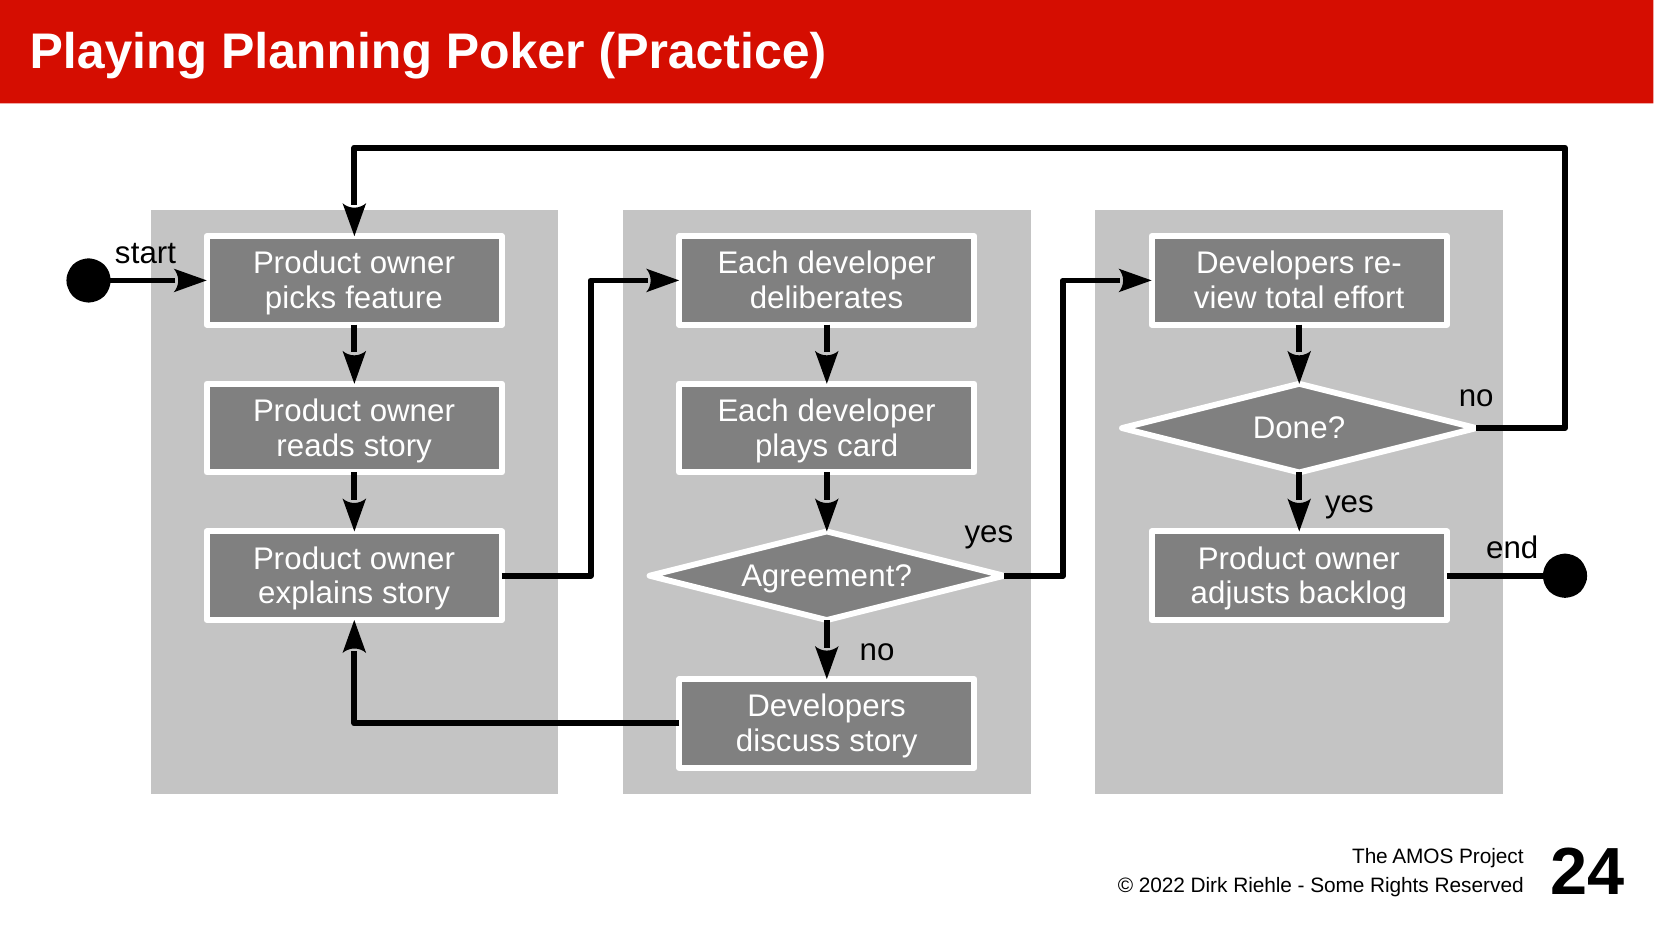

# Playing Planning Poker (Practice)
 start
Product owner
picks feature
Each developer
deliberates
Developers re-
view total effort
no
Product owner
reads story
Each developer
plays card
Done?
yes
yes
end
Product owner
explains story
Agreement?
Product owner
adjusts backlog
no
Developers
discuss story
The AMOS Project
24
© 2022 Dirk Riehle - Some Rights Reserved